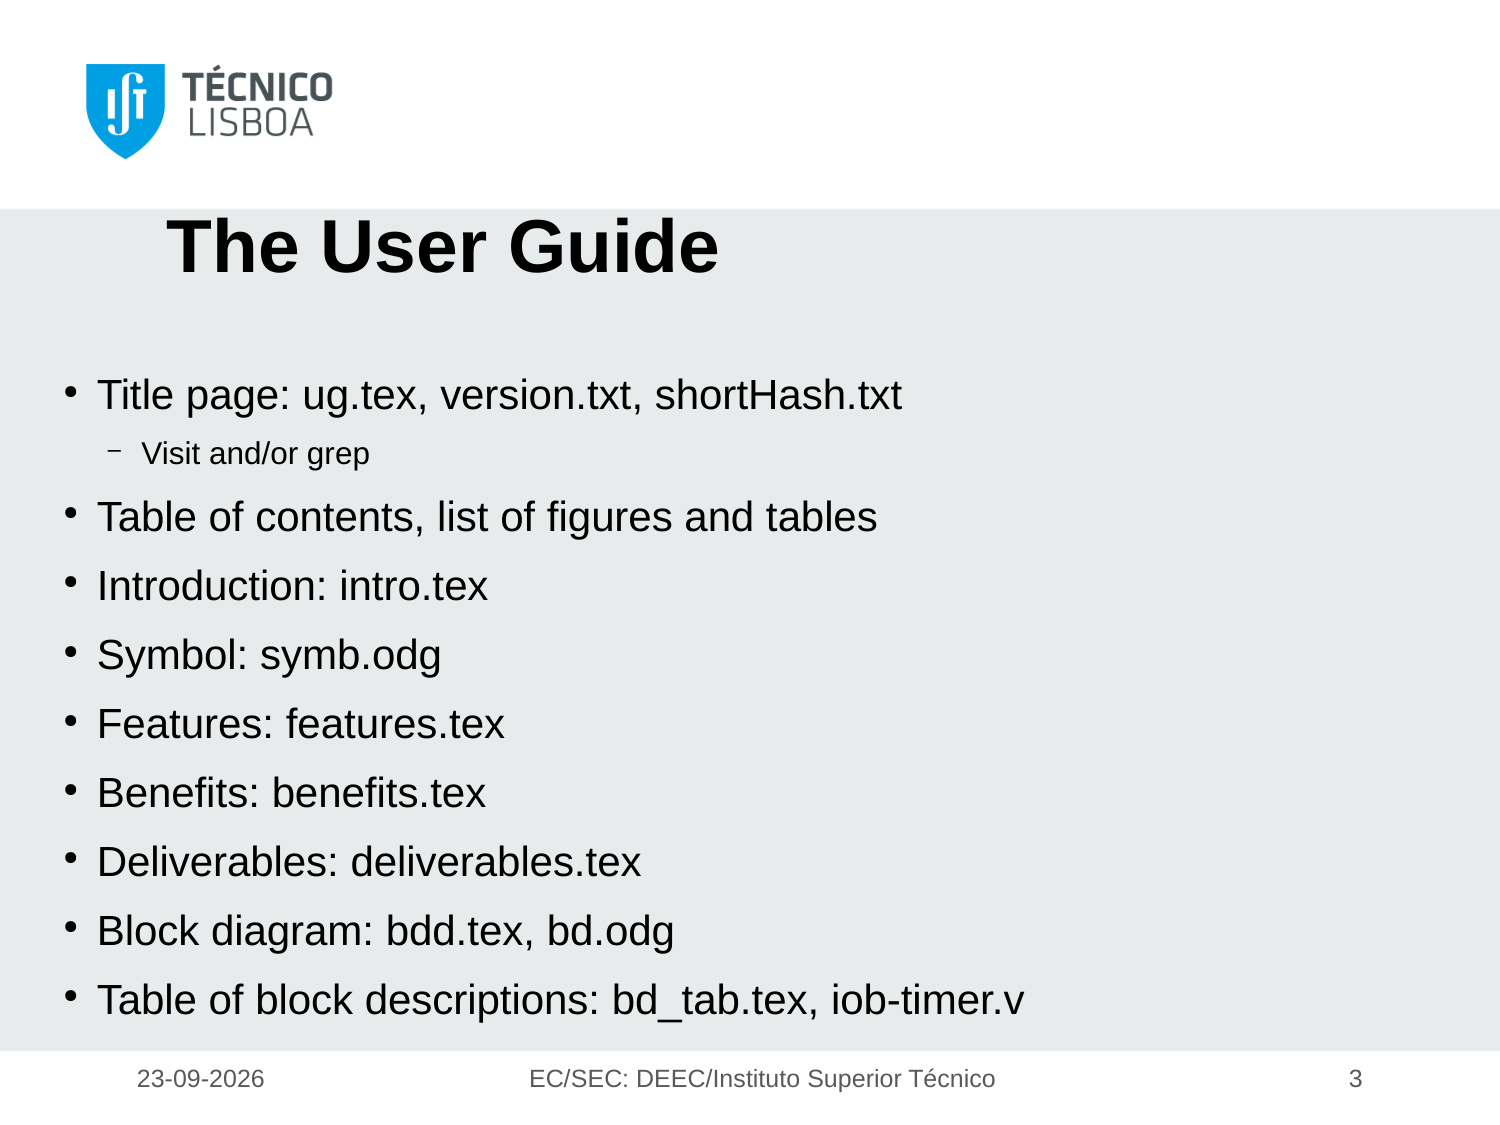

# The User Guide
Title page: ug.tex, version.txt, shortHash.txt
Visit and/or grep
Table of contents, list of figures and tables
Introduction: intro.tex
Symbol: symb.odg
Features: features.tex
Benefits: benefits.tex
Deliverables: deliverables.tex
Block diagram: bdd.tex, bd.odg
Table of block descriptions: bd_tab.tex, iob-timer.v
EC/SEC: DEEC/Instituto Superior Técnico